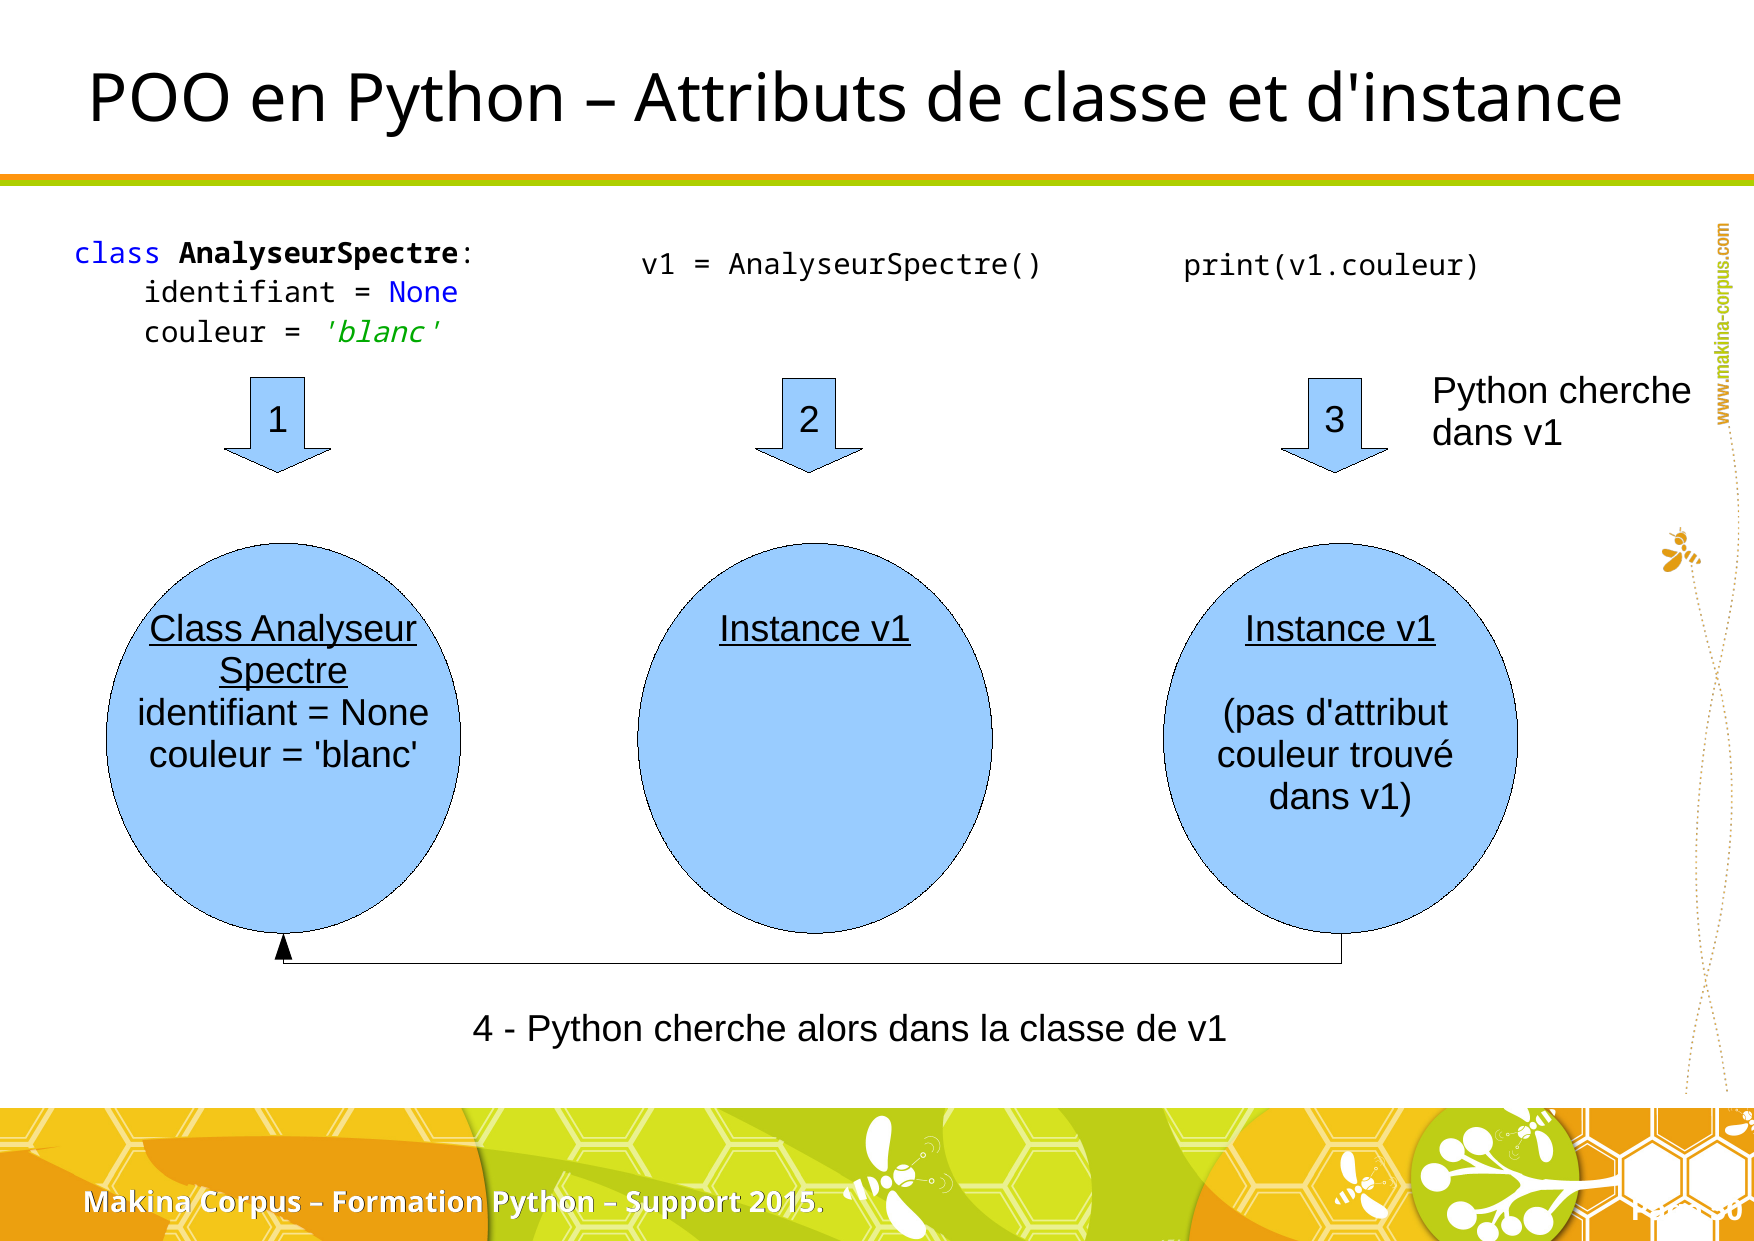

# POO en Python – Attributs de classe et d'instance
class AnalyseurSpectre:
 identifiant = None
 couleur = 'blanc'
v1 = AnalyseurSpectre()
print(v1.couleur)
Python cherche
dans v1
1
2
3
Class Analyseur
Spectre
identifiant = None
couleur = 'blanc'
Instance v1
Instance v1
(pas d'attribut
couleur trouvé
dans v1)
4 - Python cherche alors dans la classe de v1
tesg
50